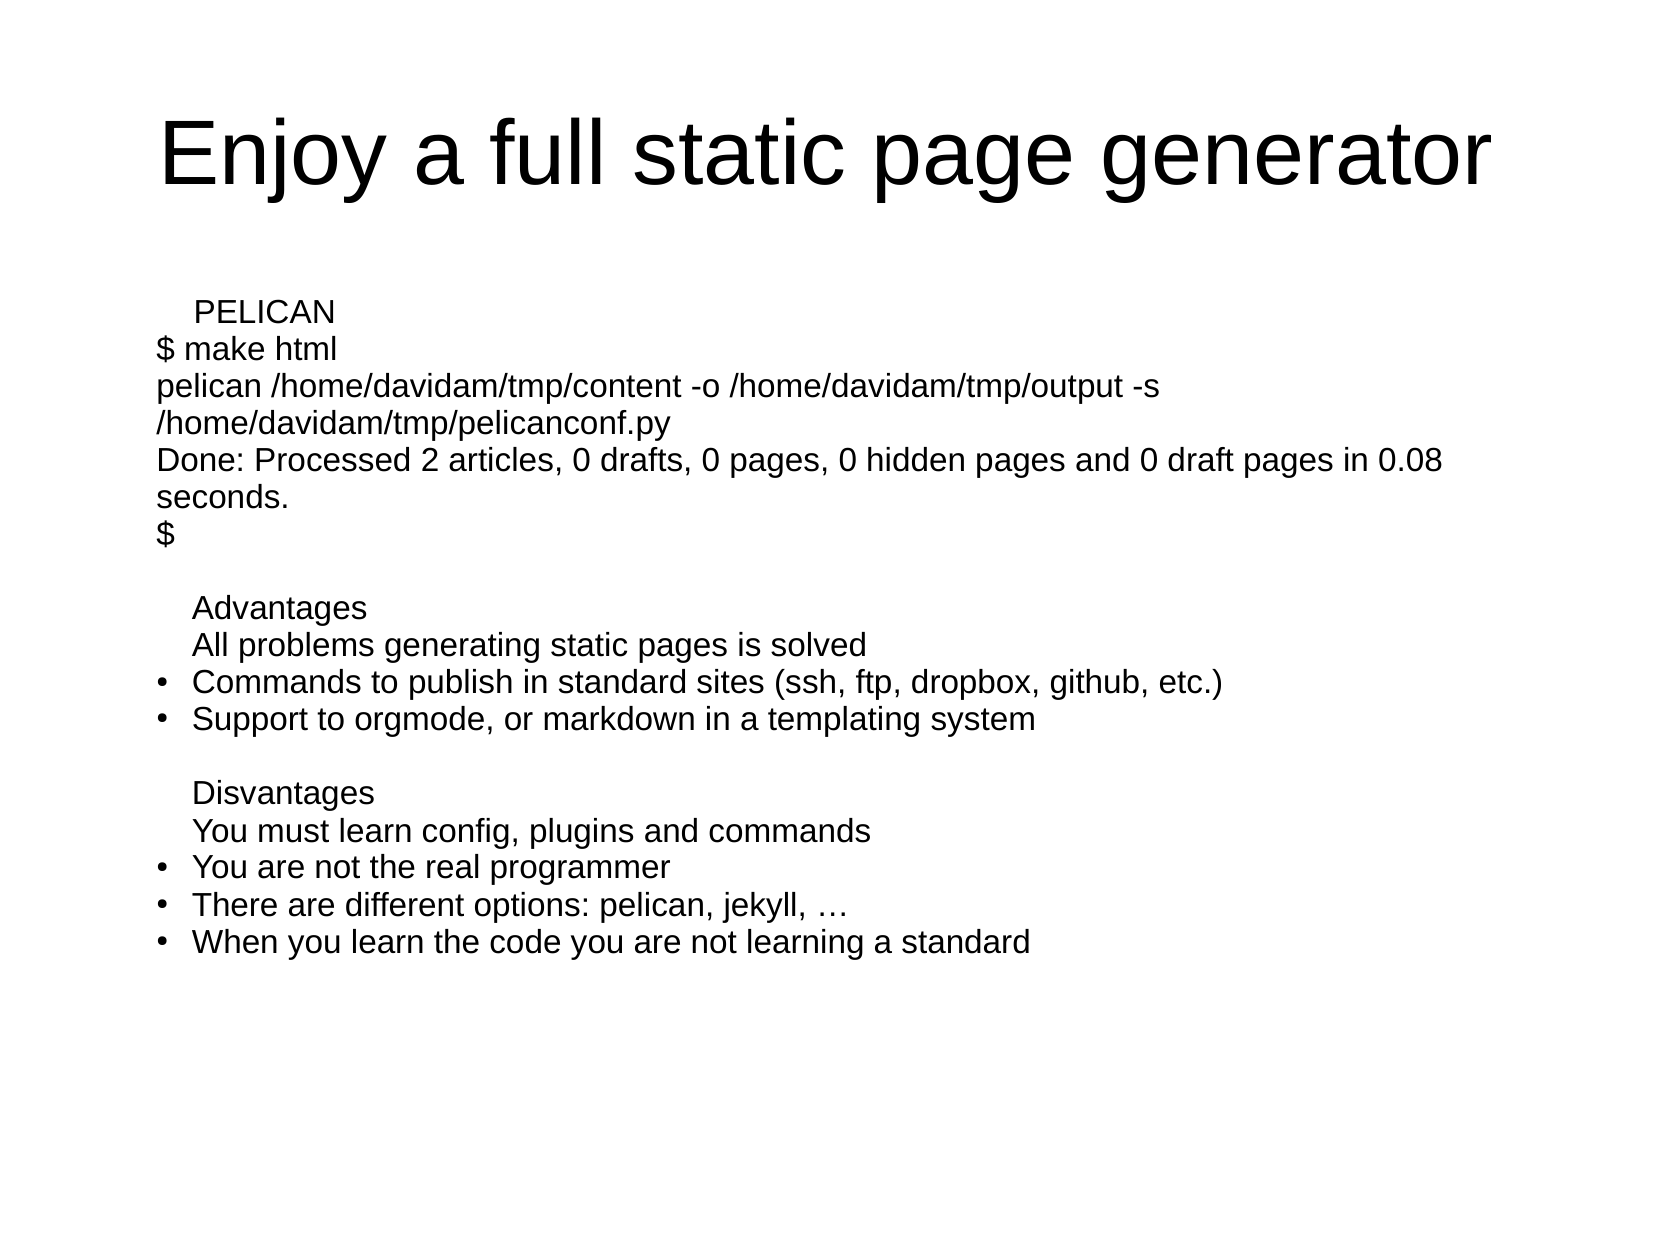

# Enjoy a full static page generator
 PELICAN
$ make html
pelican /home/davidam/tmp/content -o /home/davidam/tmp/output -s /home/davidam/tmp/pelicanconf.py
Done: Processed 2 articles, 0 drafts, 0 pages, 0 hidden pages and 0 draft pages in 0.08 seconds.
$
Advantages
All problems generating static pages is solved
Commands to publish in standard sites (ssh, ftp, dropbox, github, etc.)
Support to orgmode, or markdown in a templating system
Disvantages
You must learn config, plugins and commands
You are not the real programmer
There are different options: pelican, jekyll, …
When you learn the code you are not learning a standard